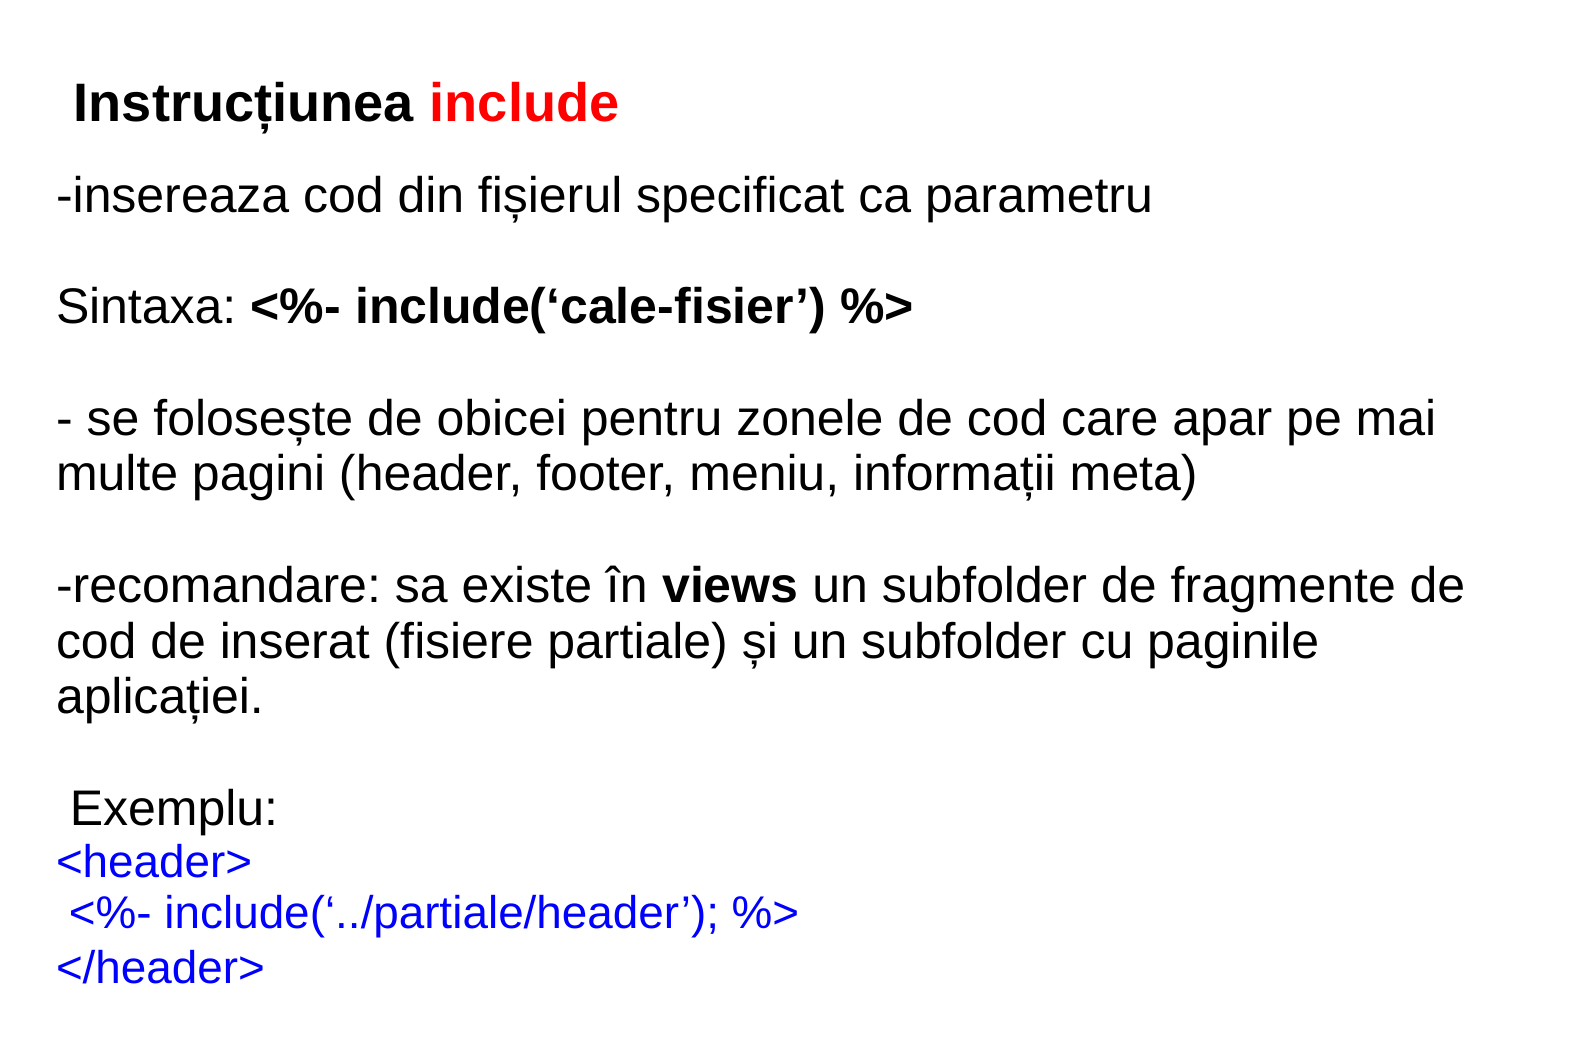

Instrucțiunea include
-insereaza cod din fișierul specificat ca parametru
Sintaxa: <%- include(‘cale-fisier’) %>
- se folosește de obicei pentru zonele de cod care apar pe mai
multe pagini (header, footer, meniu, informații meta)
-recomandare: sa existe în views un subfolder de fragmente de
cod de inserat (fisiere partiale) și un subfolder cu paginile
aplicației.
 Exemplu:
<header>
 <%- include(‘../partiale/header’); %>
</header>